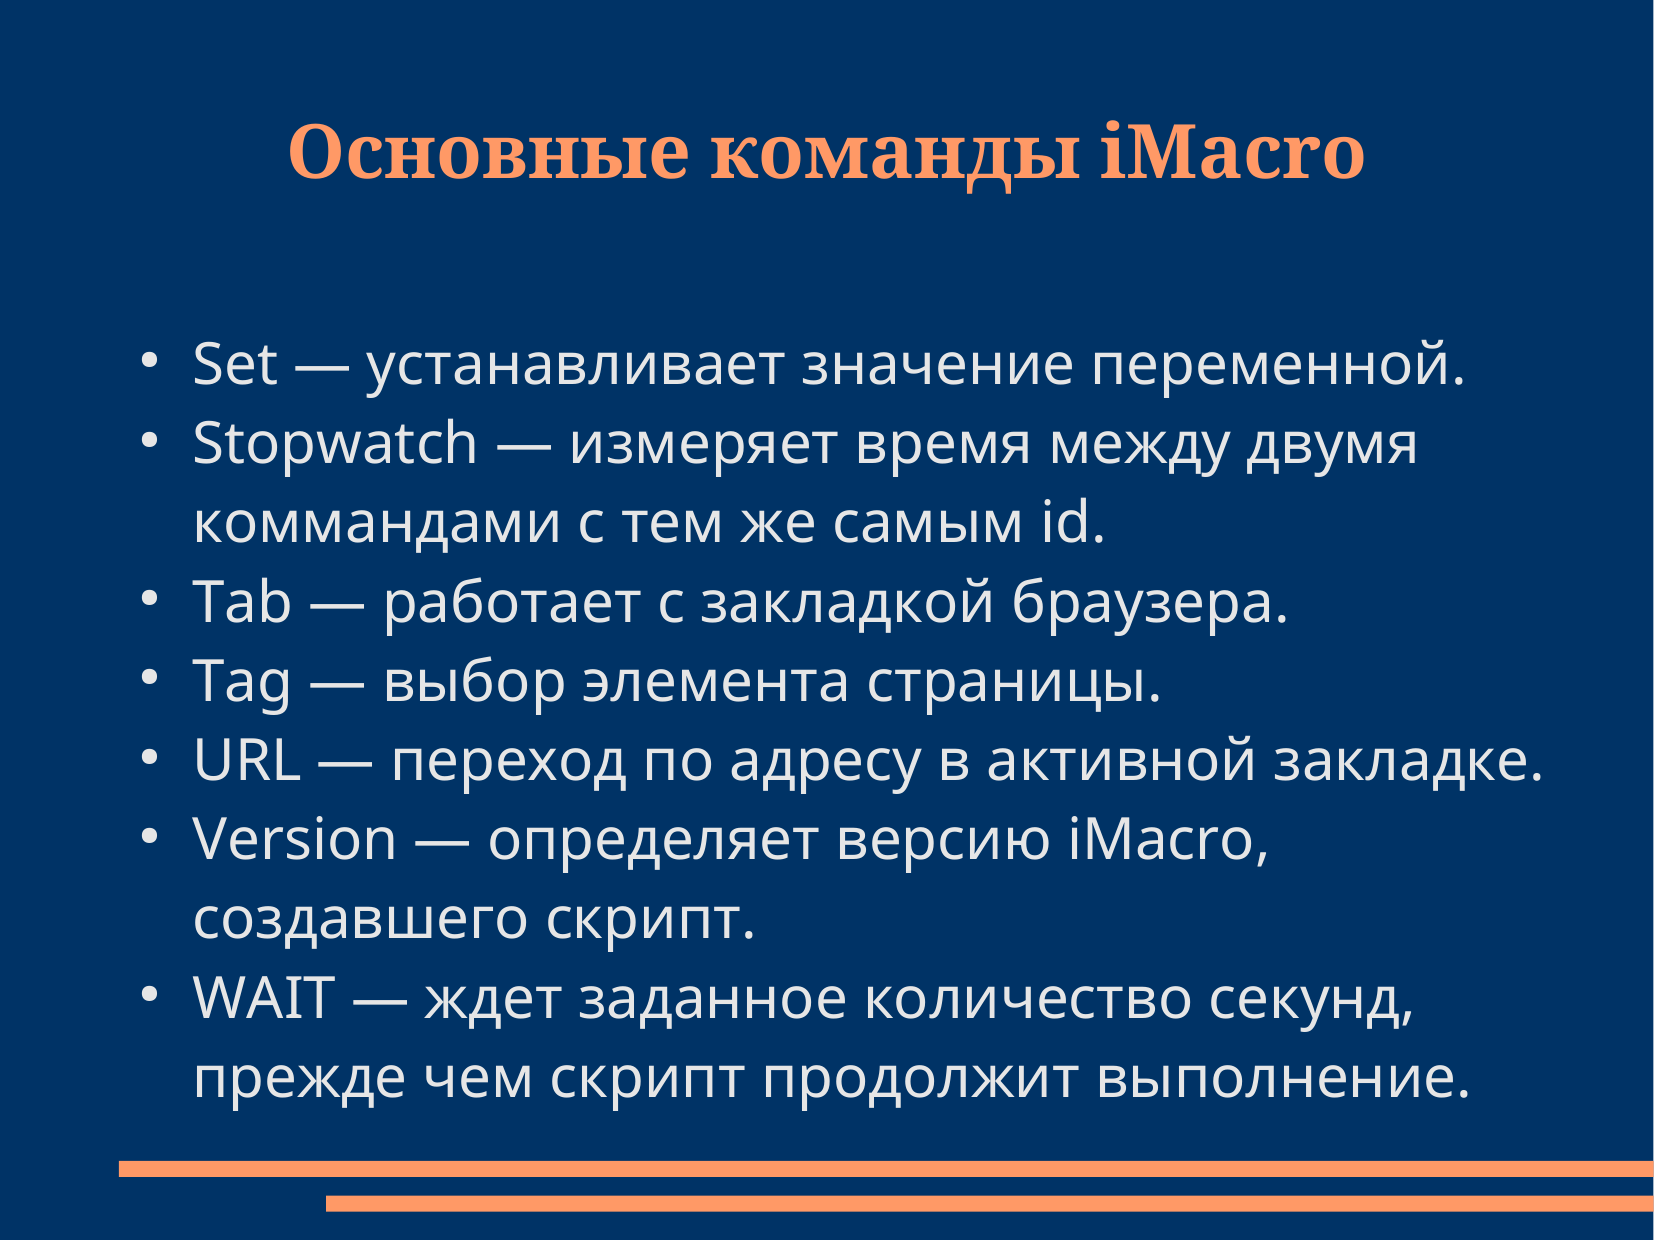

# Основные команды iMacro
Set — устанавливает значение переменной.
Stopwatch — измеряет время между двумя коммандами с тем же самым id.
Tab — работает с закладкой браузера.
Tag — выбор элемента страницы.
URL — переход по адресу в активной закладке.
Version — определяет версию iMacro, создавшего скрипт.
WAIT — ждет заданное количество секунд, прежде чем скрипт продолжит выполнение.